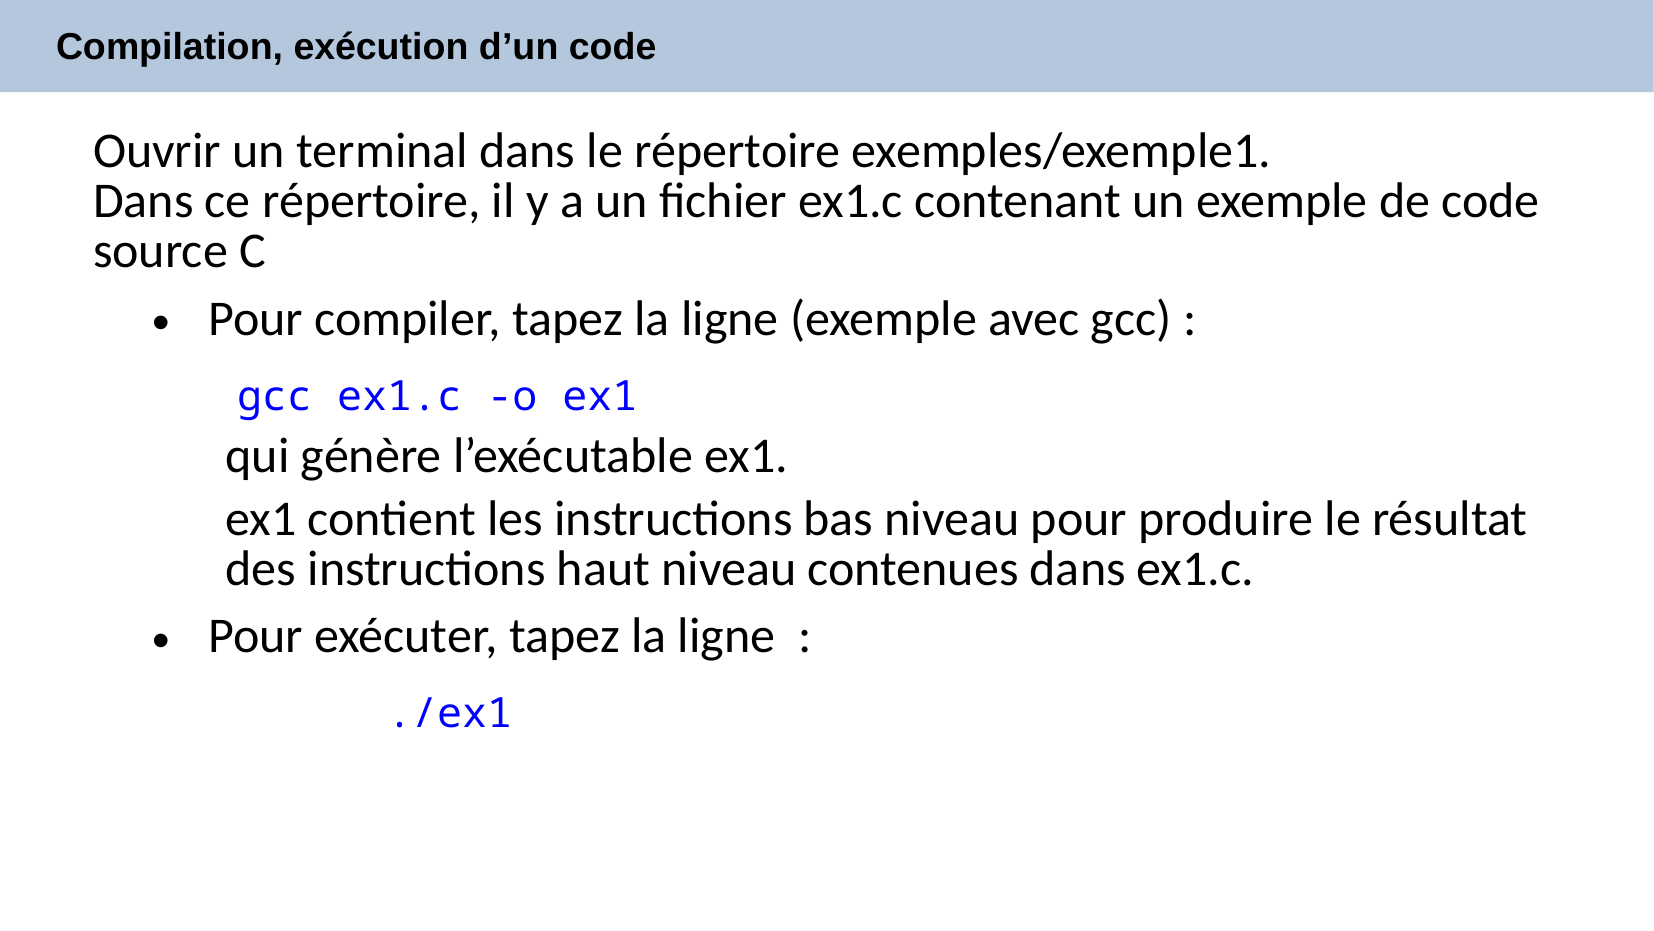

Compilation, exécution d’un code
Ouvrir un terminal dans le répertoire exemples/exemple1.
Dans ce répertoire, il y a un fichier ex1.c contenant un exemple de code source C
Pour compiler, tapez la ligne (exemple avec gcc) :
	gcc ex1.c -o ex1
qui génère l’exécutable ex1.
ex1 contient les instructions bas niveau pour produire le résultat des instructions haut niveau contenues dans ex1.c.
Pour exécuter, tapez la ligne  :
./ex1